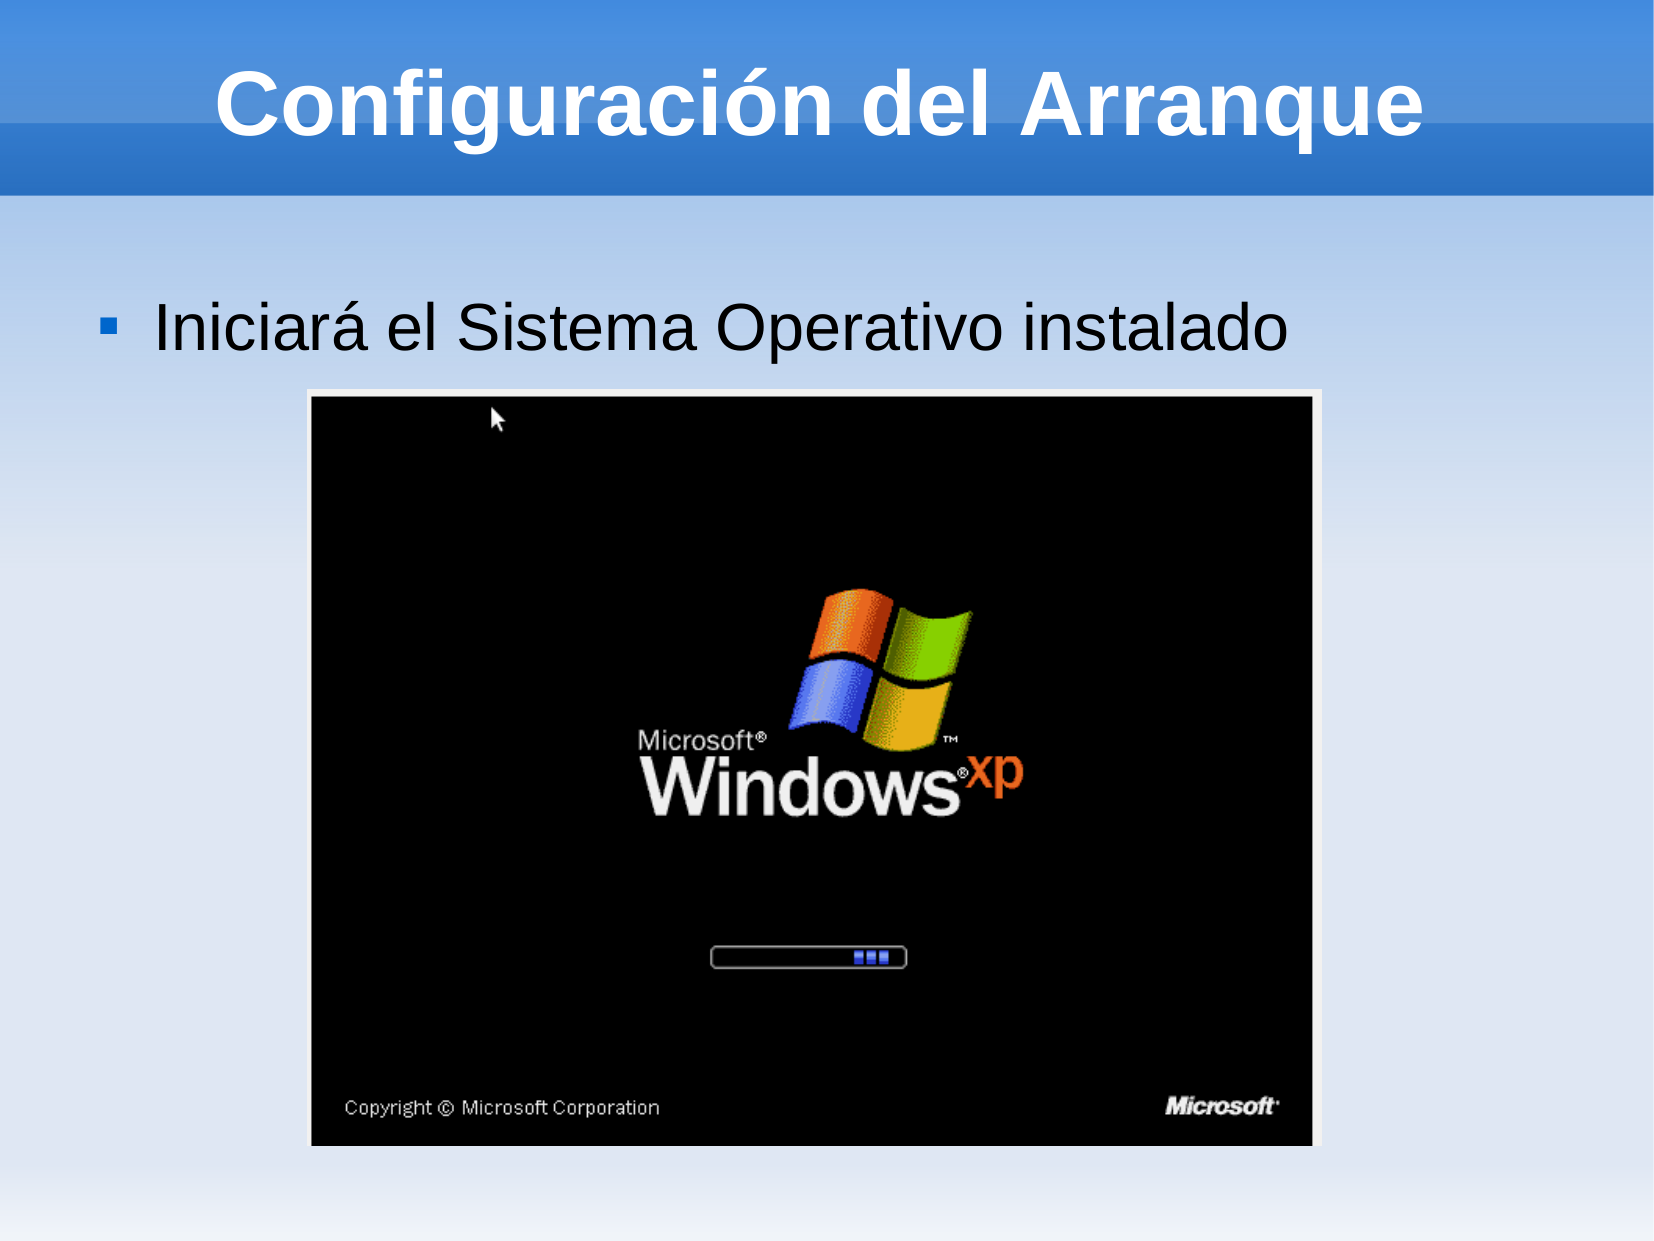

# Configuración del Arranque
Iniciará el Sistema Operativo instalado